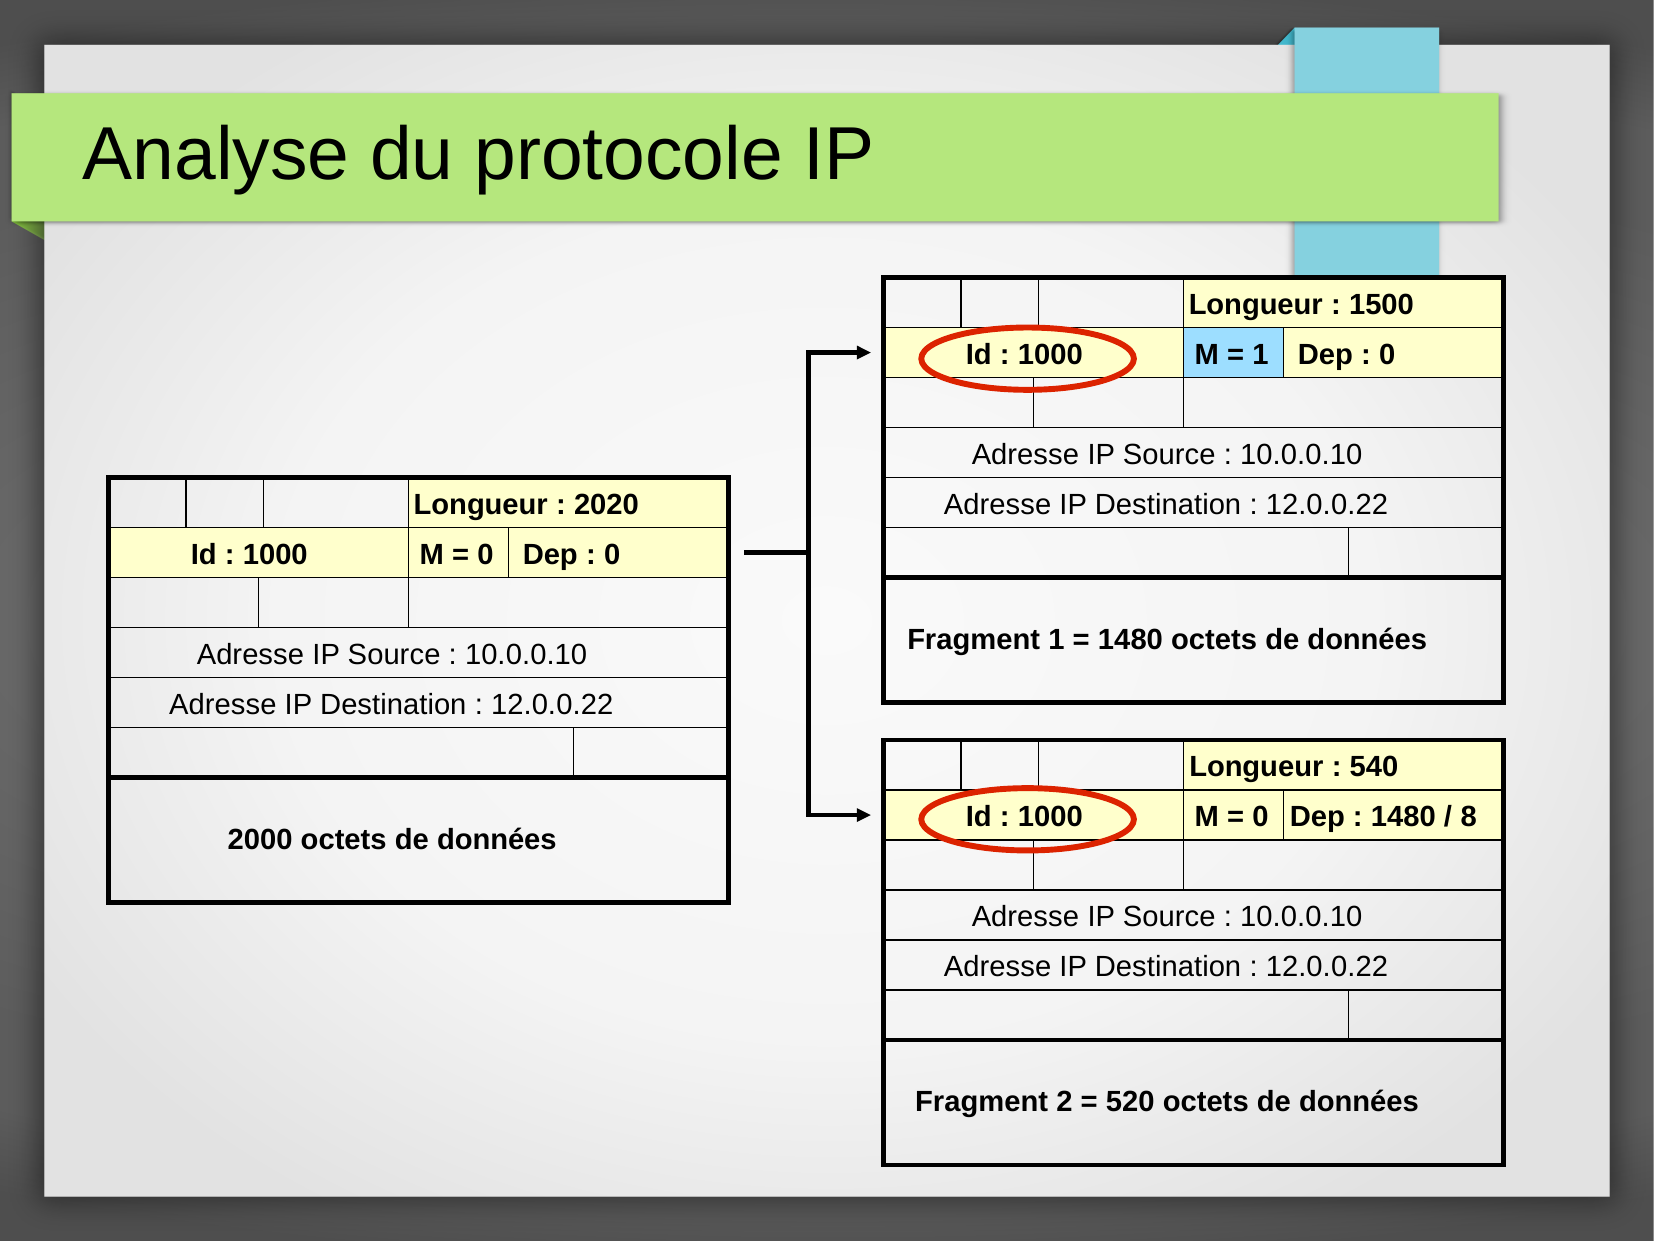

# Analyse du protocole IP
Longueur : 1500
Id : 1000
M = 1
Dep : 0
Adresse IP Source : 10.0.0.10
Longueur : 2020
Id : 1000
M = 0
Dep : 0
Adresse IP Source : 10.0.0.10
Adresse IP Destination : 12.0.0.22
2000 octets de données
Adresse IP Destination : 12.0.0.22
Fragment 1 = 1480 octets de données
Longueur : 540
Id : 1000
M = 0
Dep : 1480 / 8
Adresse IP Source : 10.0.0.10
Adresse IP Destination : 12.0.0.22
Fragment 2 = 520 octets de données